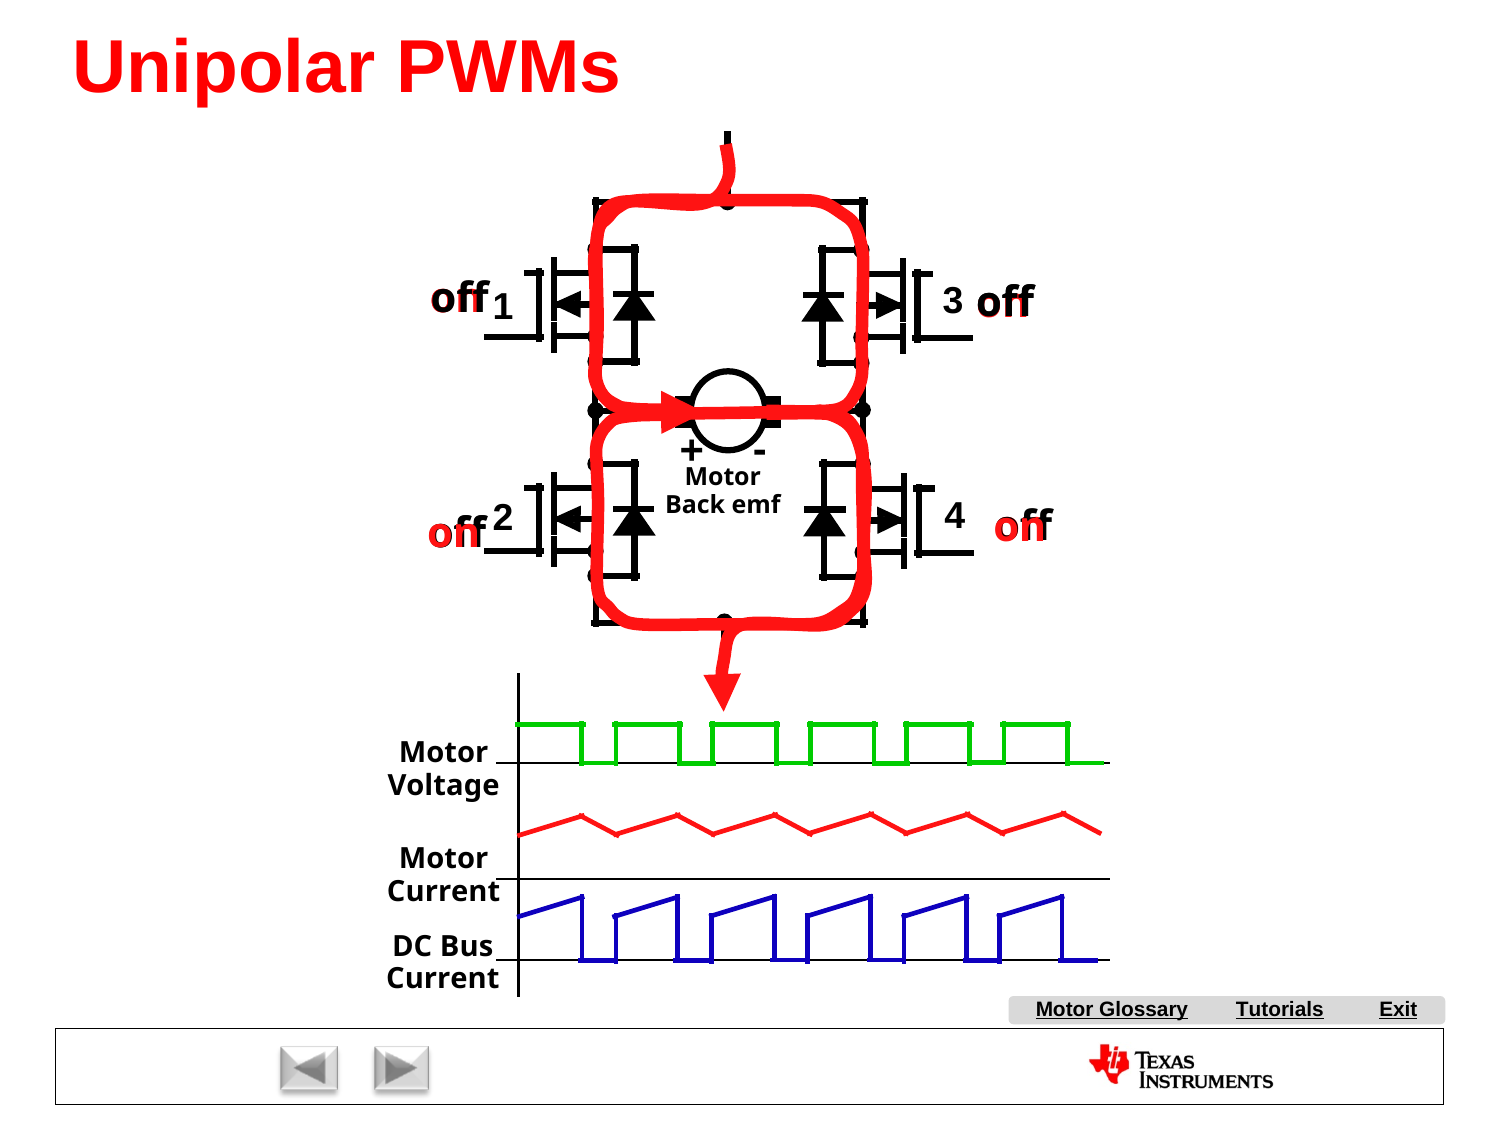

# Unipolar PWMs
3
1
-
+
Motor
Back emf
4
2
on
off
on
off
on
on
off
off
off
off
on
on
Motor
Voltage
Motor
Current
DC Bus
Current